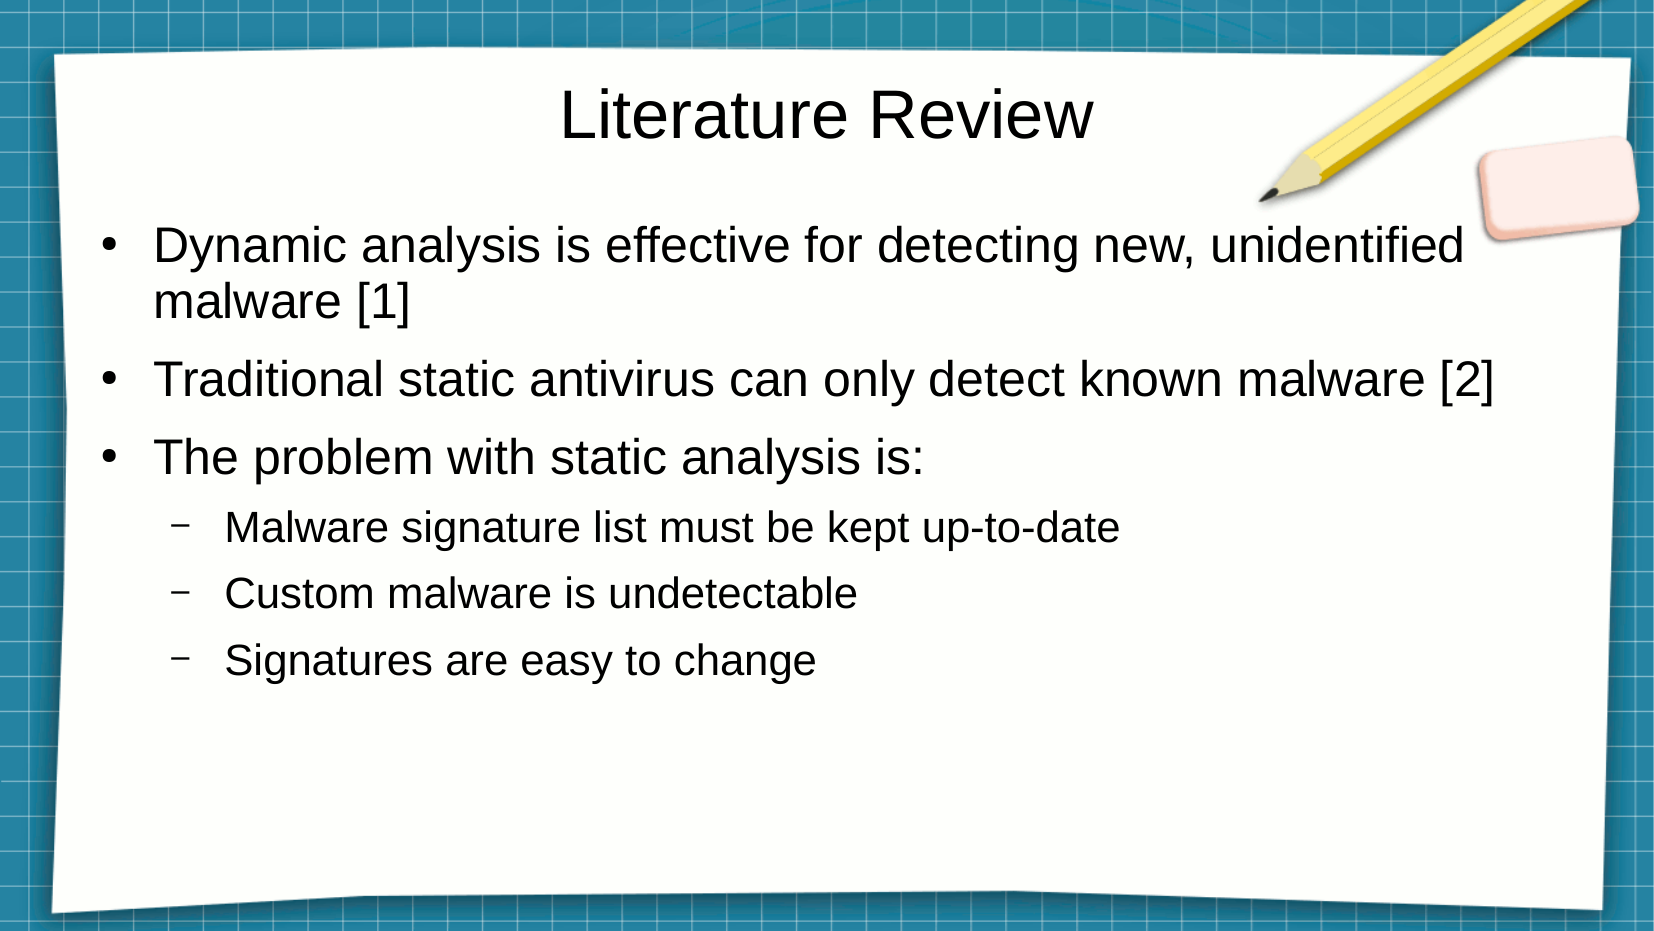

# Literature Review
Dynamic analysis is effective for detecting new, unidentified malware [1]
Traditional static antivirus can only detect known malware [2]
The problem with static analysis is:
Malware signature list must be kept up-to-date
Custom malware is undetectable
Signatures are easy to change